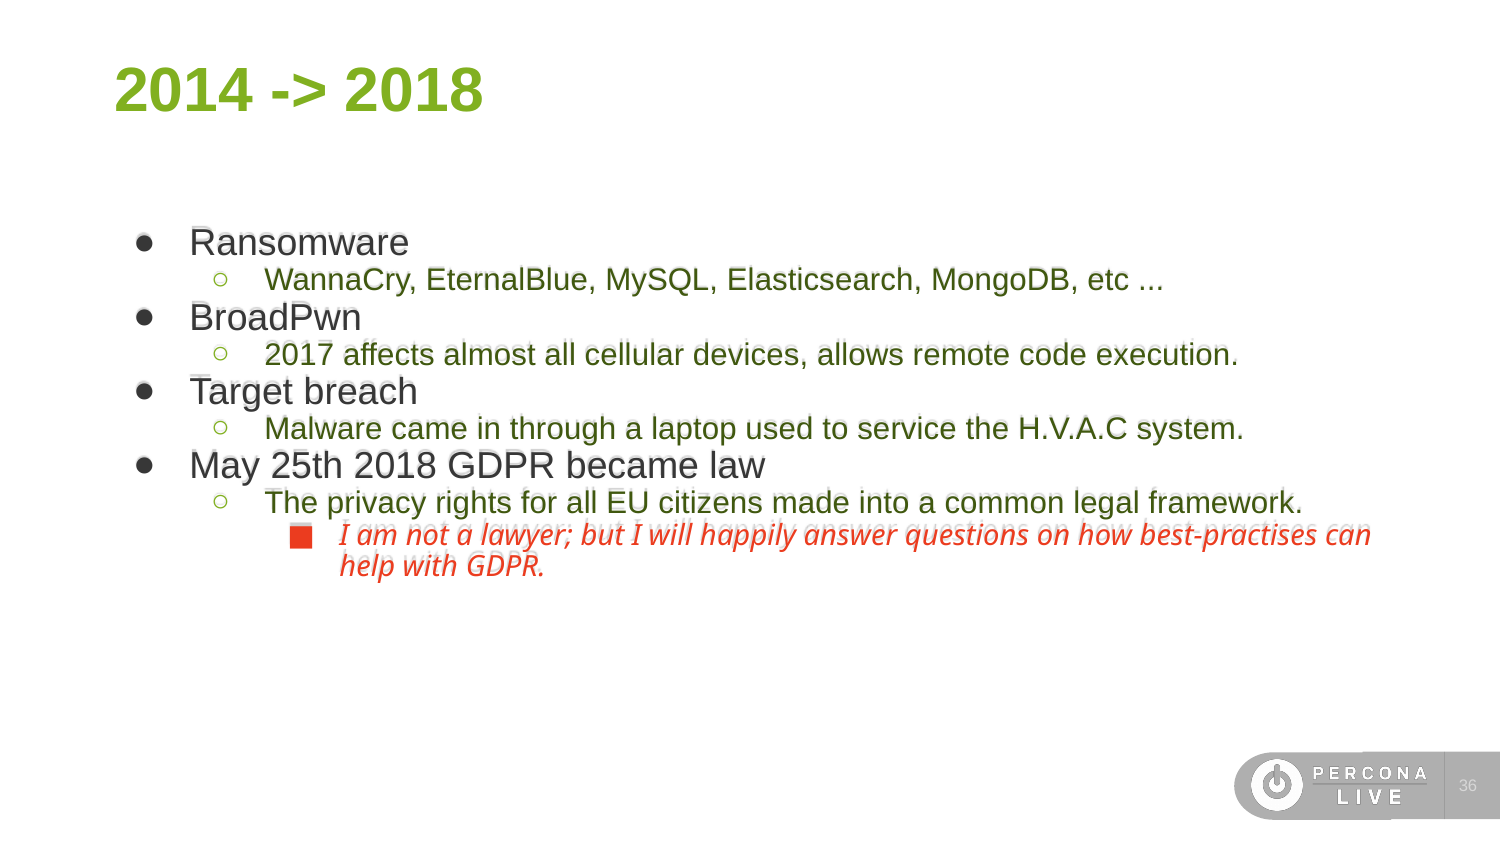

# 2014 -> 2018
Ransomware
WannaCry, EternalBlue, MySQL, Elasticsearch, MongoDB, etc ...
BroadPwn
2017 affects almost all cellular devices, allows remote code execution.
Target breach
Malware came in through a laptop used to service the H.V.A.C system.
May 25th 2018 GDPR became law
The privacy rights for all EU citizens made into a common legal framework.
I am not a lawyer; but I will happily answer questions on how best-practises can help with GDPR.